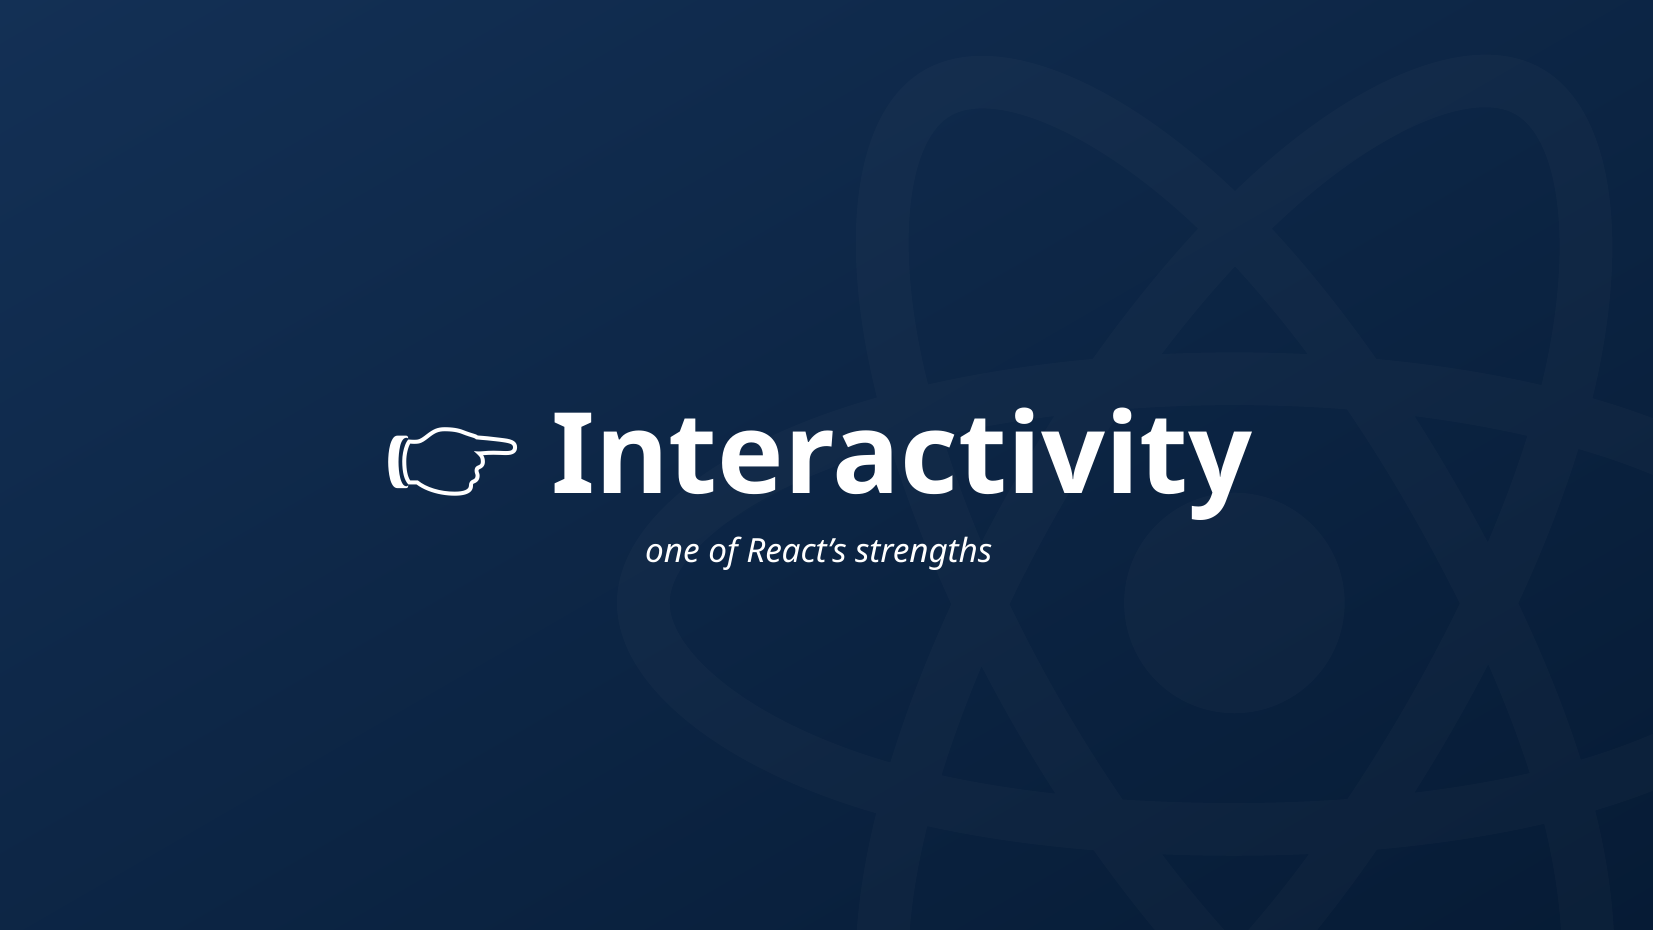

# 👉 Interactivity one of React’s strengths